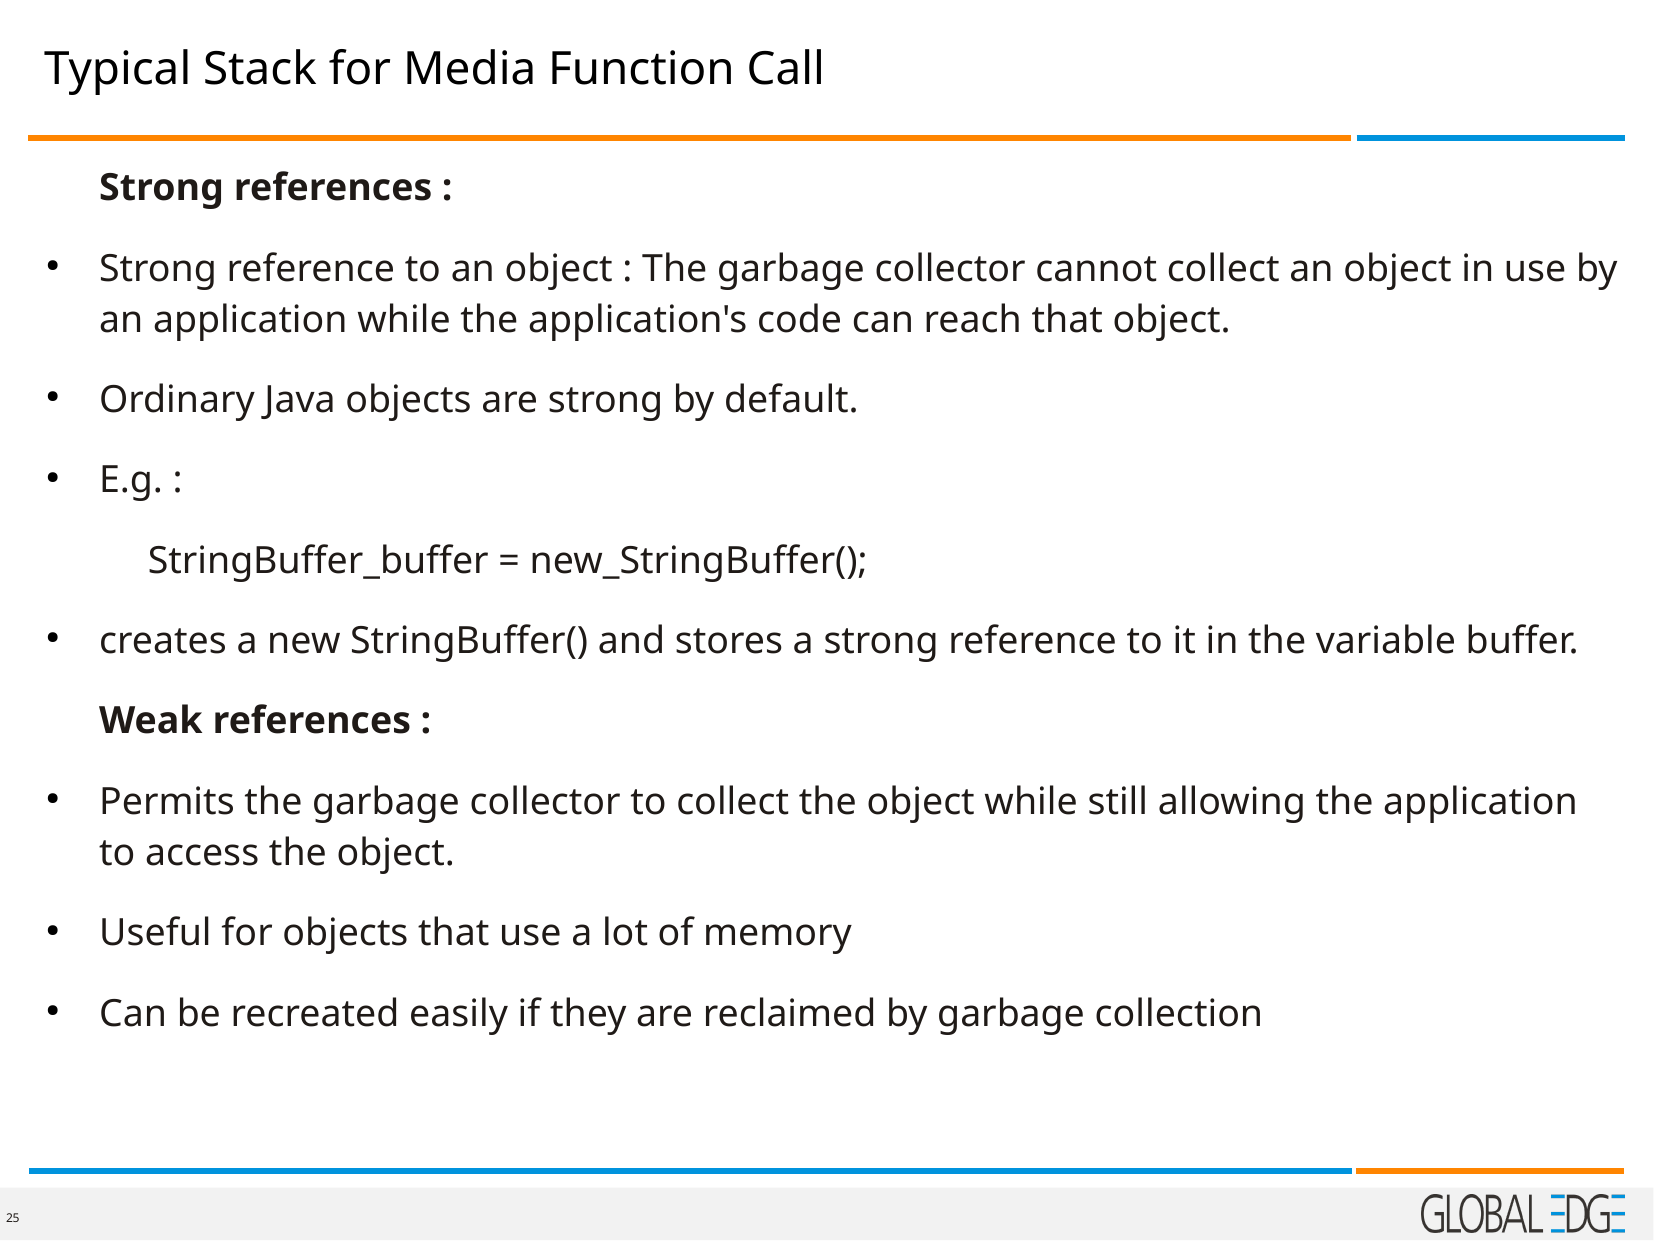

# Typical Stack for Media Function Call
Strong references :
Strong reference to an object : The garbage collector cannot collect an object in use by an application while the application's code can reach that object.
Ordinary Java objects are strong by default.
E.g. :
 StringBuffer_buffer = new_StringBuffer();
creates a new StringBuffer() and stores a strong reference to it in the variable buffer.
Weak references :
Permits the garbage collector to collect the object while still allowing the application to access the object.
Useful for objects that use a lot of memory
Can be recreated easily if they are reclaimed by garbage collection